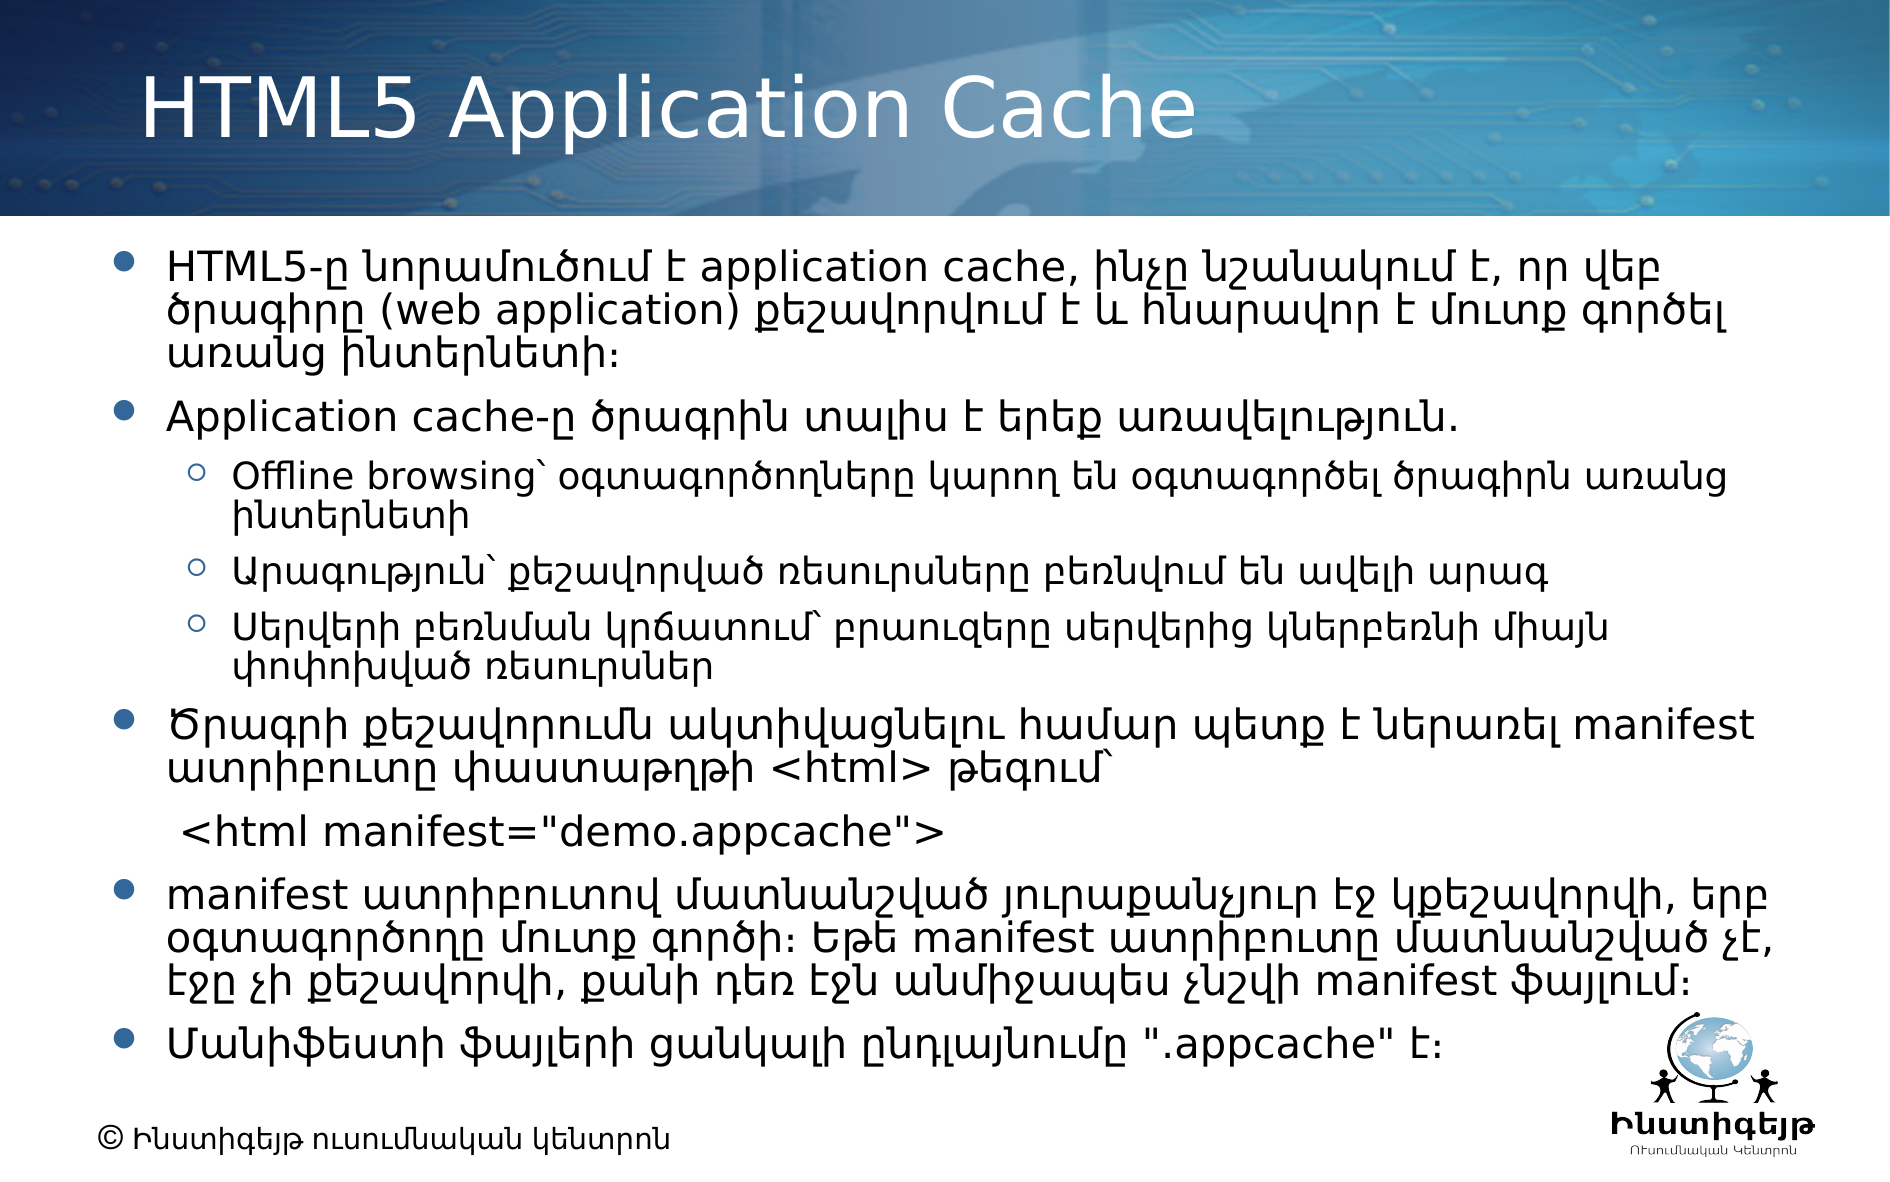

HTML5 Application Cache
# HTML5-ը նորամուծում է application cache, ինչը նշանակում է, որ վեբ ծրագիրը (web application) քեշավորվում է և հնարավոր է մուտք գործել առանց ինտերնետի։
Application cache-ը ծրագրին տալիս է երեք առավելություն․
Offline browsing՝ օգտագործողները կարող են օգտագործել ծրագիրն առանց ինտերնետի
Արագություն՝ քեշավորված ռեսուրսները բեռնվում են ավելի արագ
Սերվերի բեռնման կրճատում՝ բրաուզերը սերվերից կներբեռնի միայն փոփոխված ռեսուրսներ
Ծրագրի քեշավորումն ակտիվացնելու համար պետք է ներառել manifest ատրիբուտը փաստաթղթի <html> թեգում՝
 <html manifest="demo.appcache">
manifest ատրիբուտով մատնանշված յուրաքանչյուր էջ կքեշավորվի, երբ օգտագործողը մուտք գործի։ Եթե manifest ատրիբուտը մատնանշված չէ, էջը չի քեշավորվի, քանի դեռ էջն անմիջապես չնշվի manifest ֆայլում։
Մանիֆեստի ֆայլերի ցանկալի ընդլայնումը ".appcache" է։